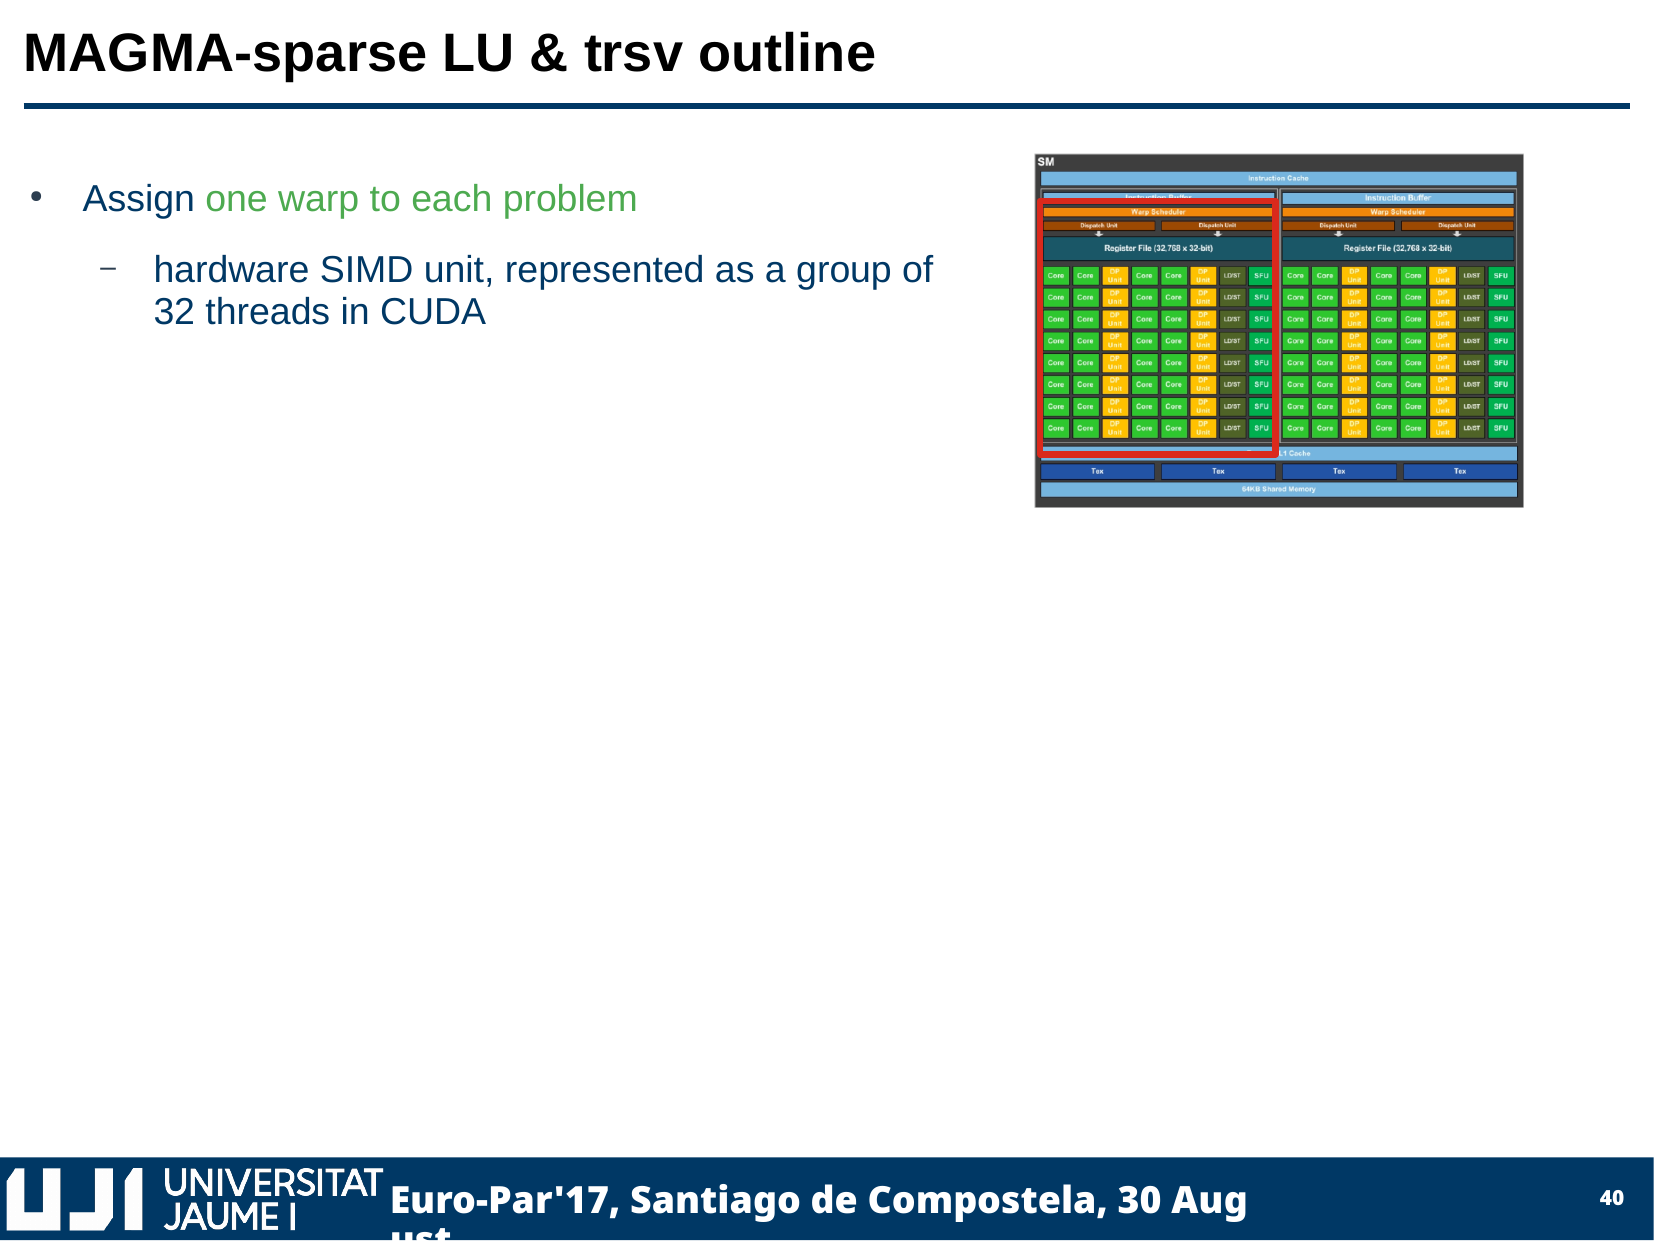

# MAGMA-sparse LU & trsv outline
Assign one warp to each problem
hardware SIMD unit, represented as a group of 32 threads in CUDA
Euro-Par'17, Santiago de Compostela, 30 August
40